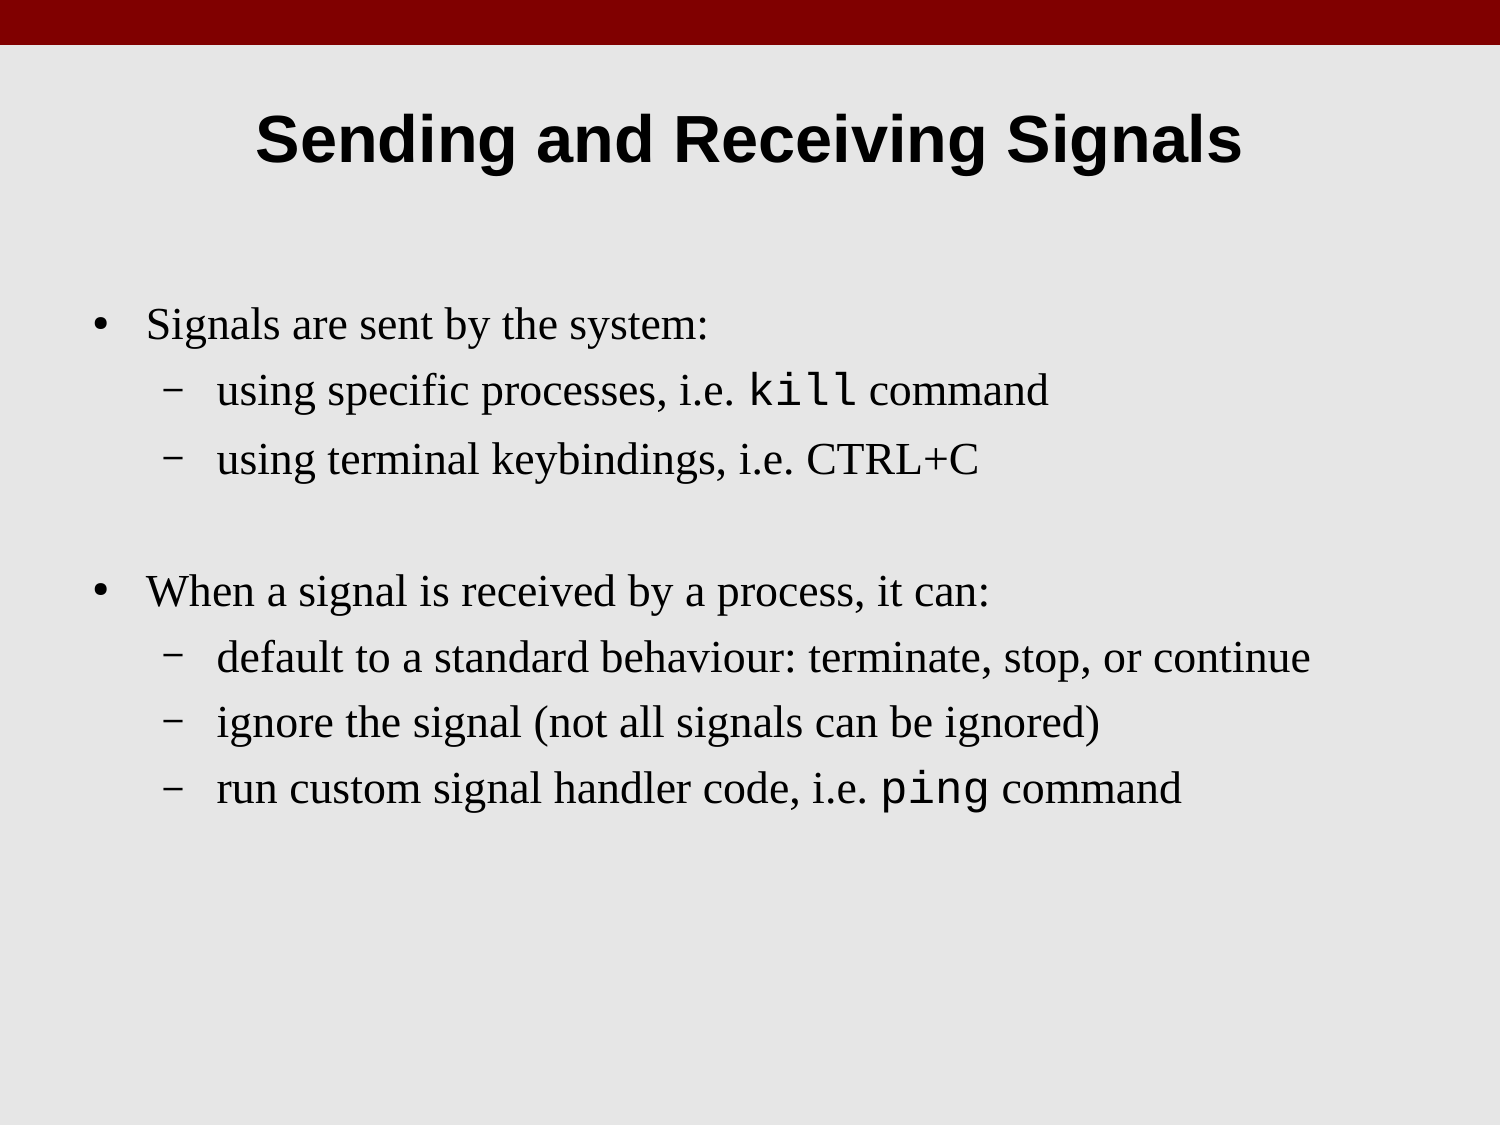

# Sending and Receiving Signals
Signals are sent by the system:
using specific processes, i.e. kill command
using terminal keybindings, i.e. CTRL+C
When a signal is received by a process, it can:
default to a standard behaviour: terminate, stop, or continue
ignore the signal (not all signals can be ignored)
run custom signal handler code, i.e. ping command